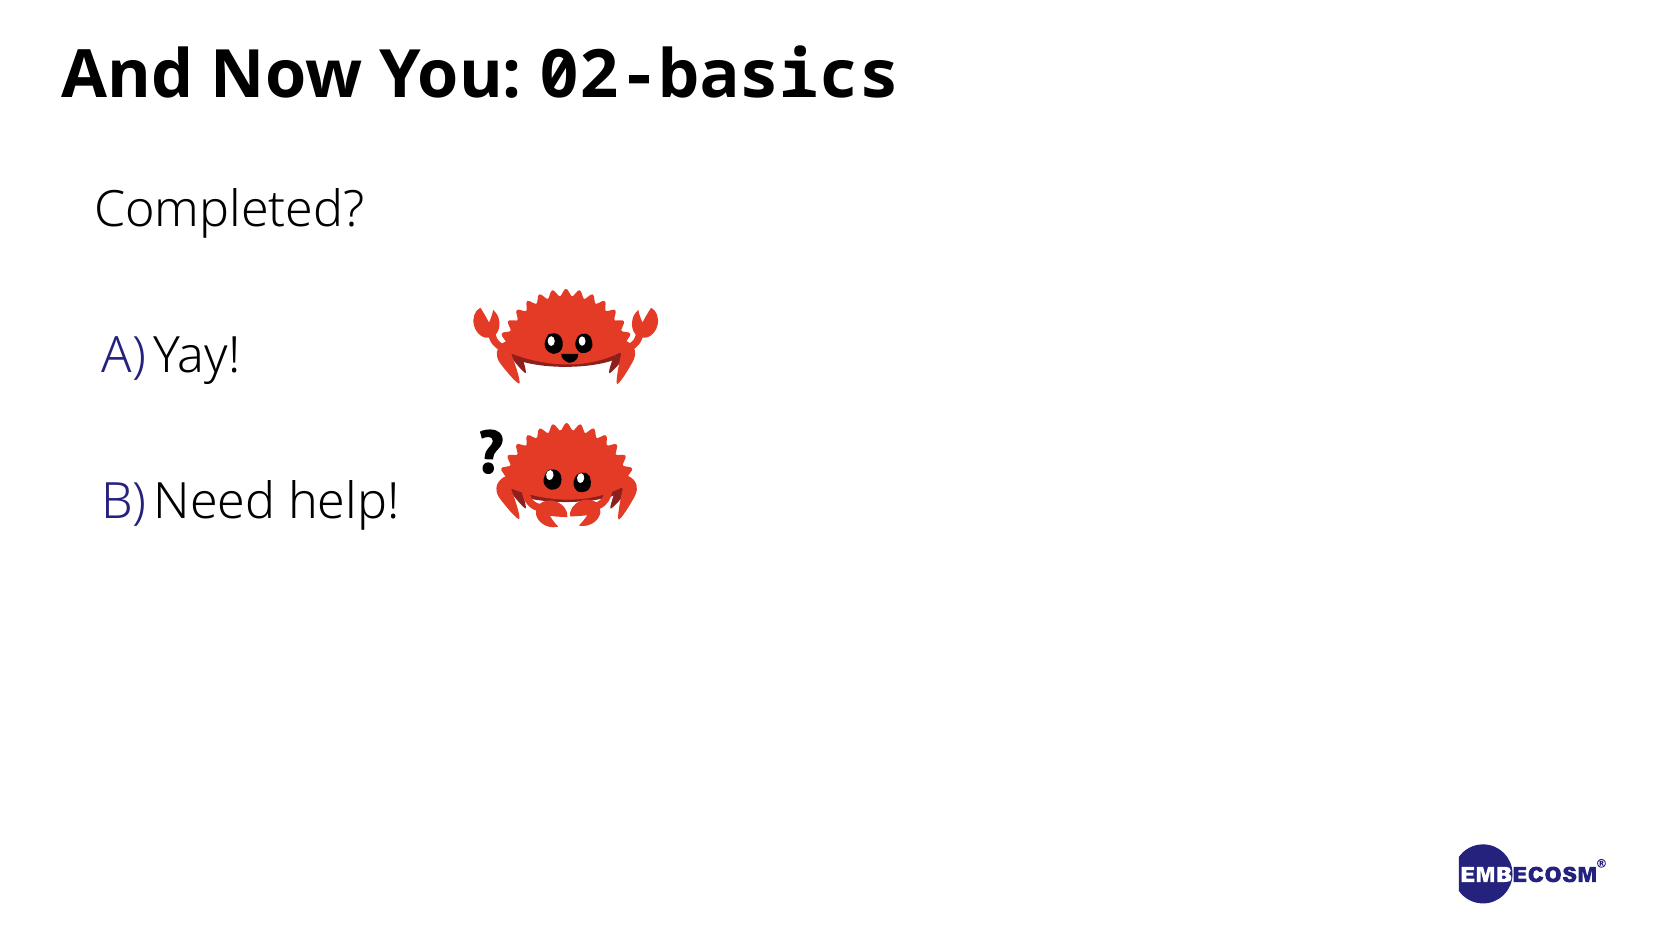

# And Now You: 02-basics
Completed?
Yay!
Need help!